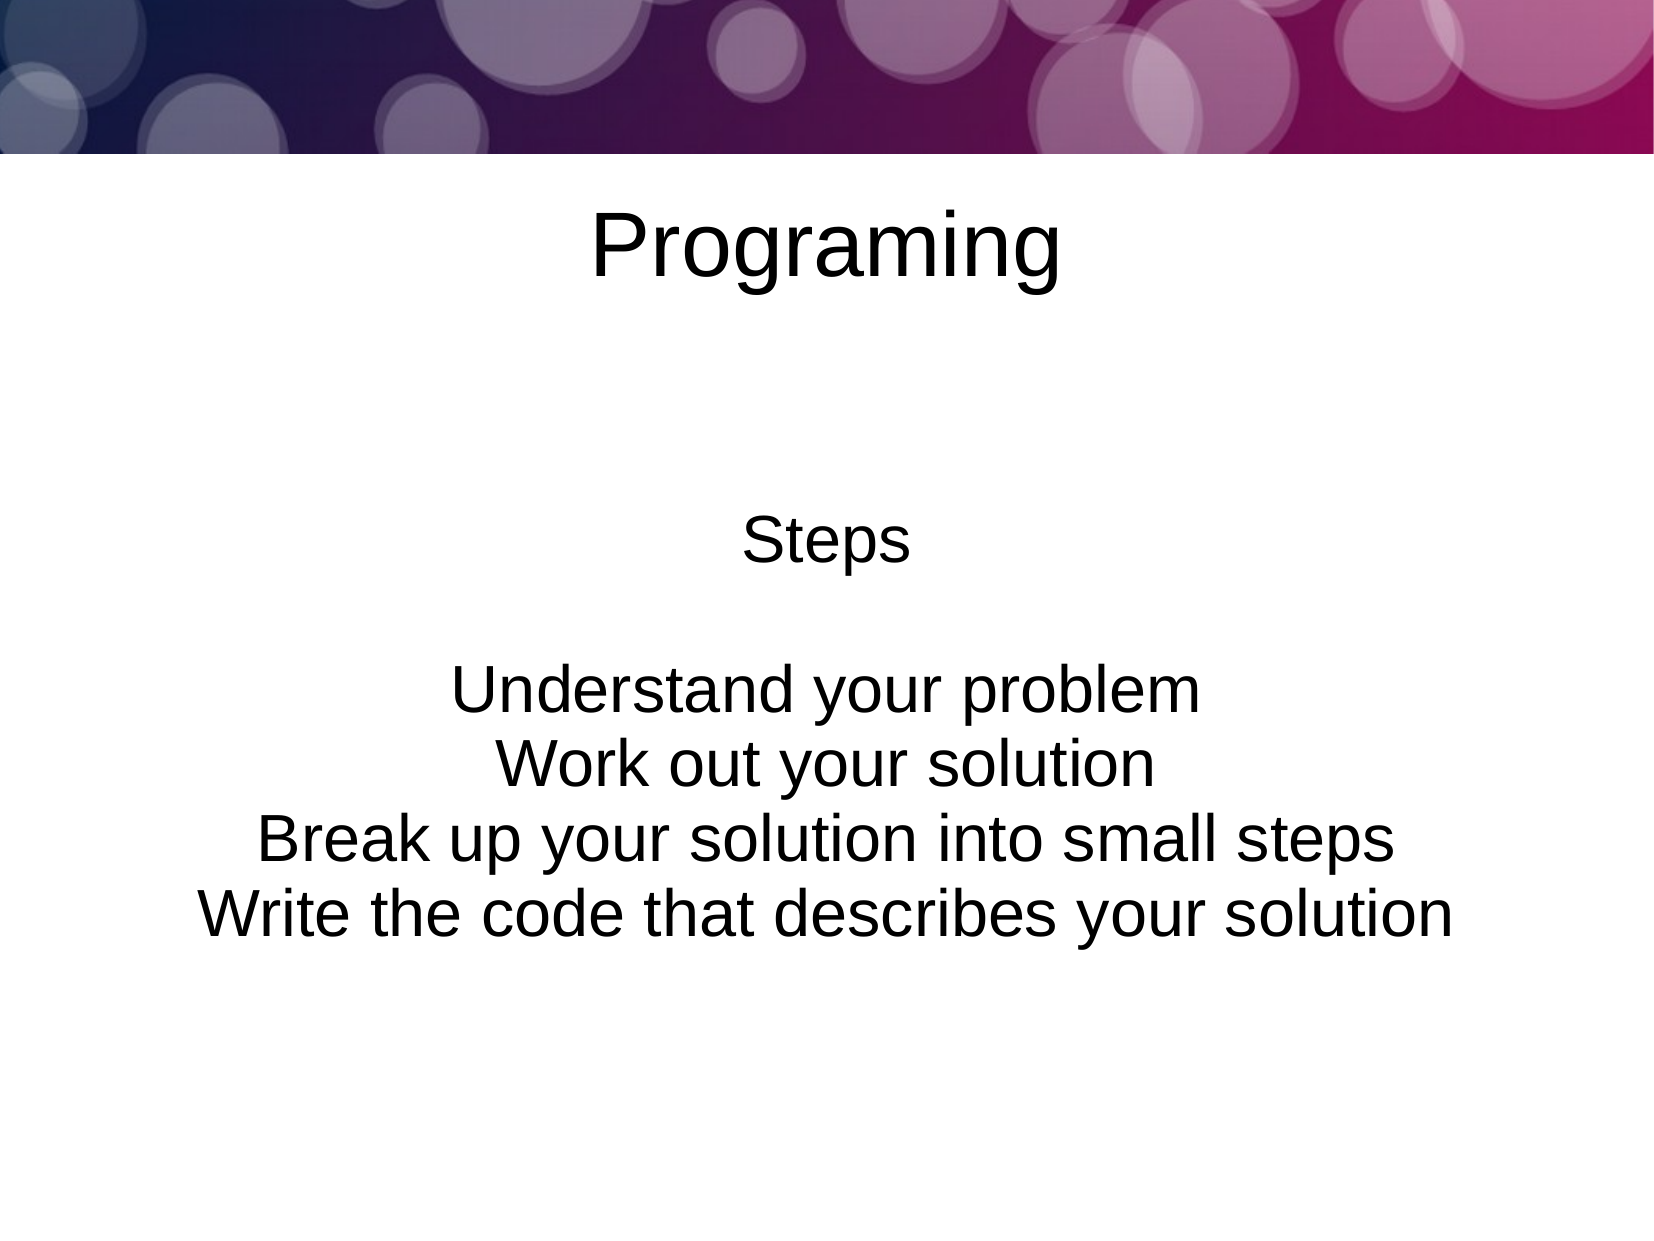

# Programing
Steps
Understand your problem
Work out your solution
Break up your solution into small steps
Write the code that describes your solution